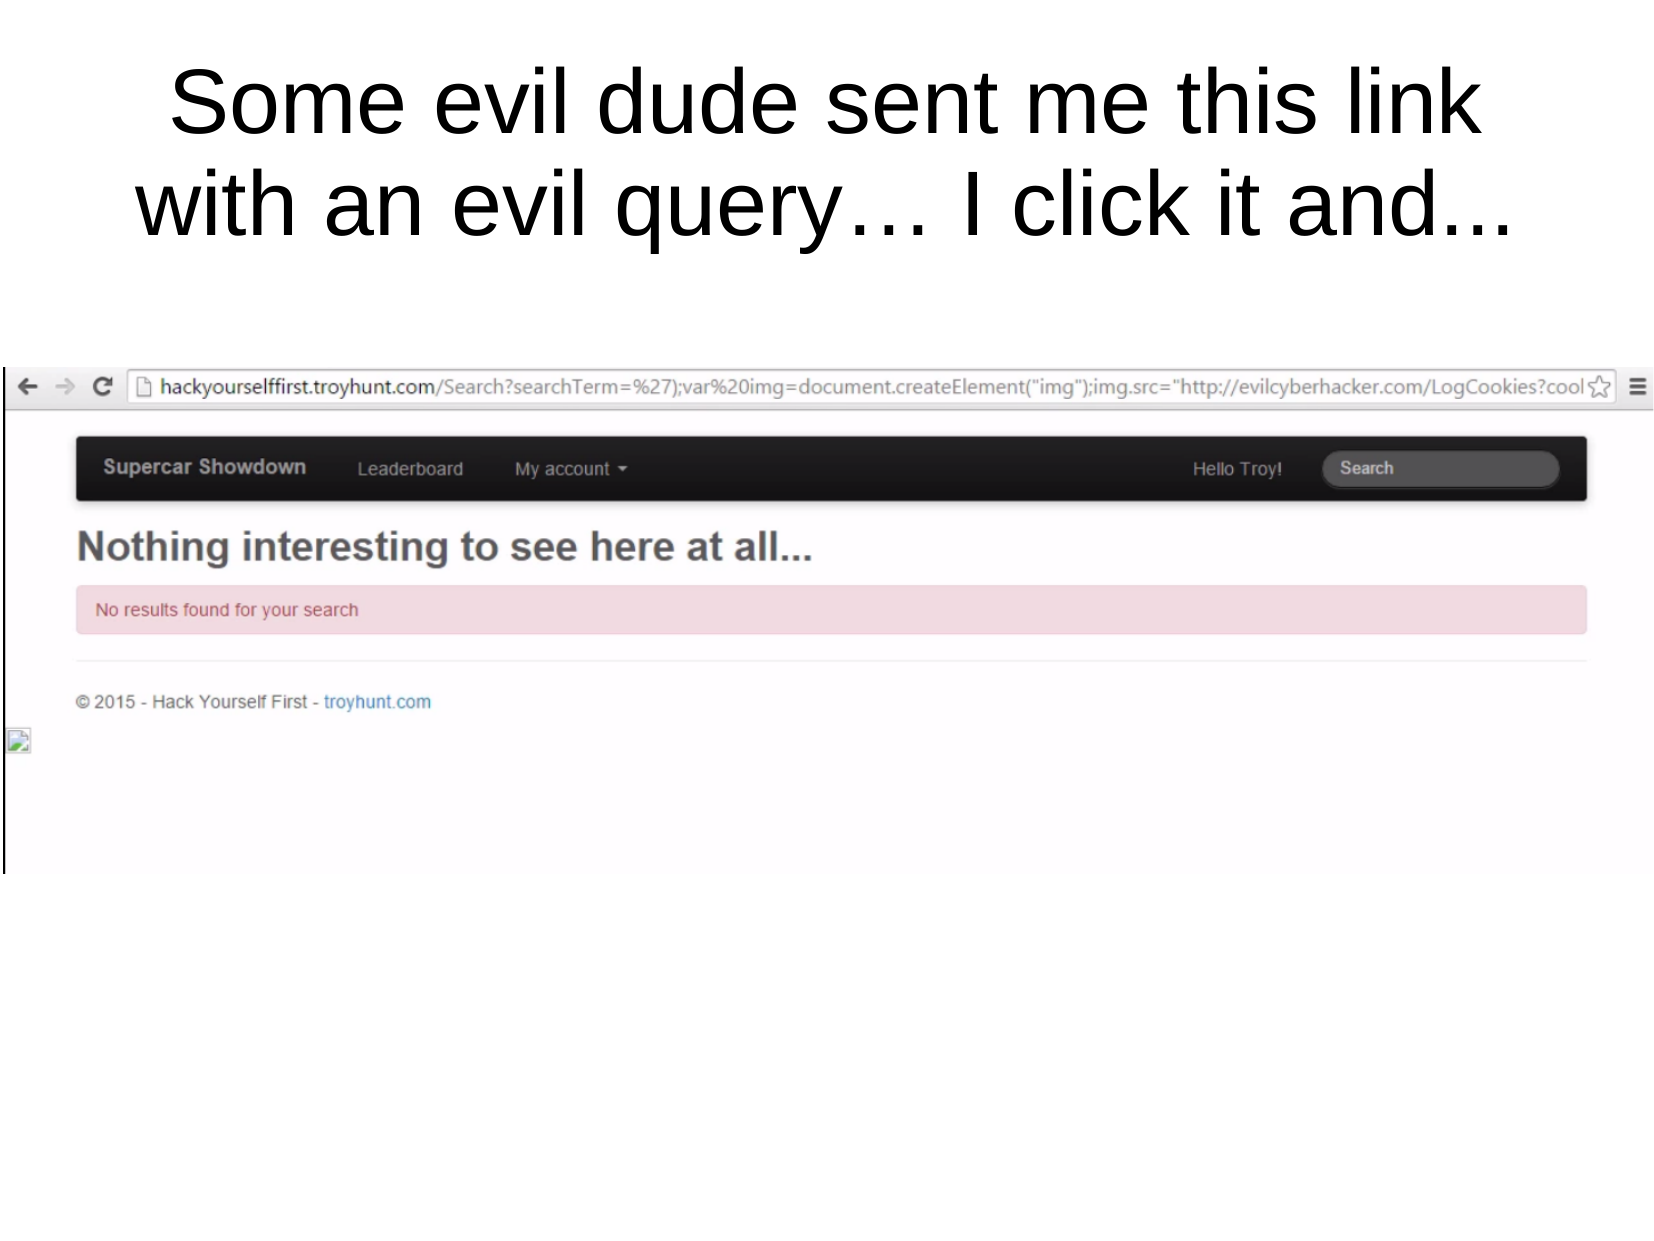

# Some evil dude sent me this link with an evil query… I click it and...